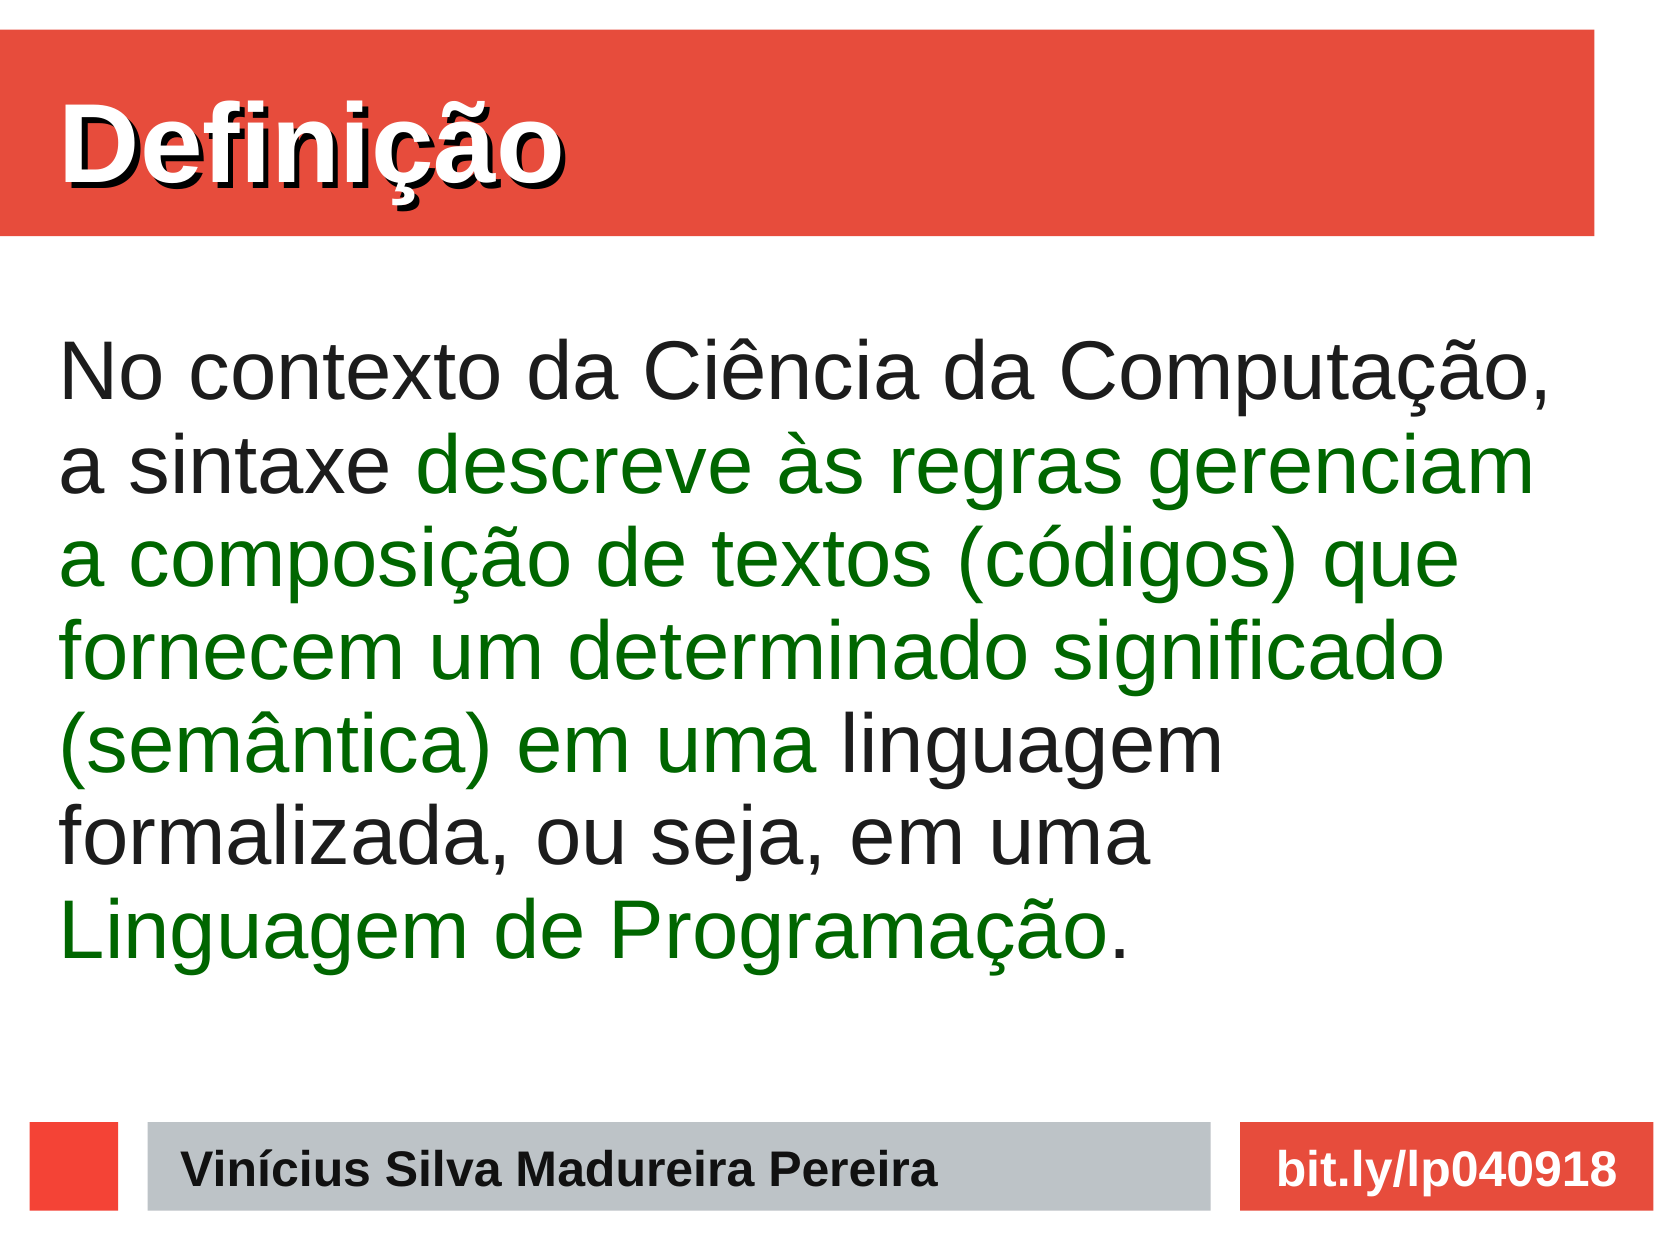

# Definição
No contexto da Ciência da Computação, a sintaxe descreve às regras gerenciam a composição de textos (códigos) que fornecem um determinado significado (semântica) em uma linguagem formalizada, ou seja, em uma Linguagem de Programação.
Vinícius Silva Madureira Pereira
bit.ly/lp040918